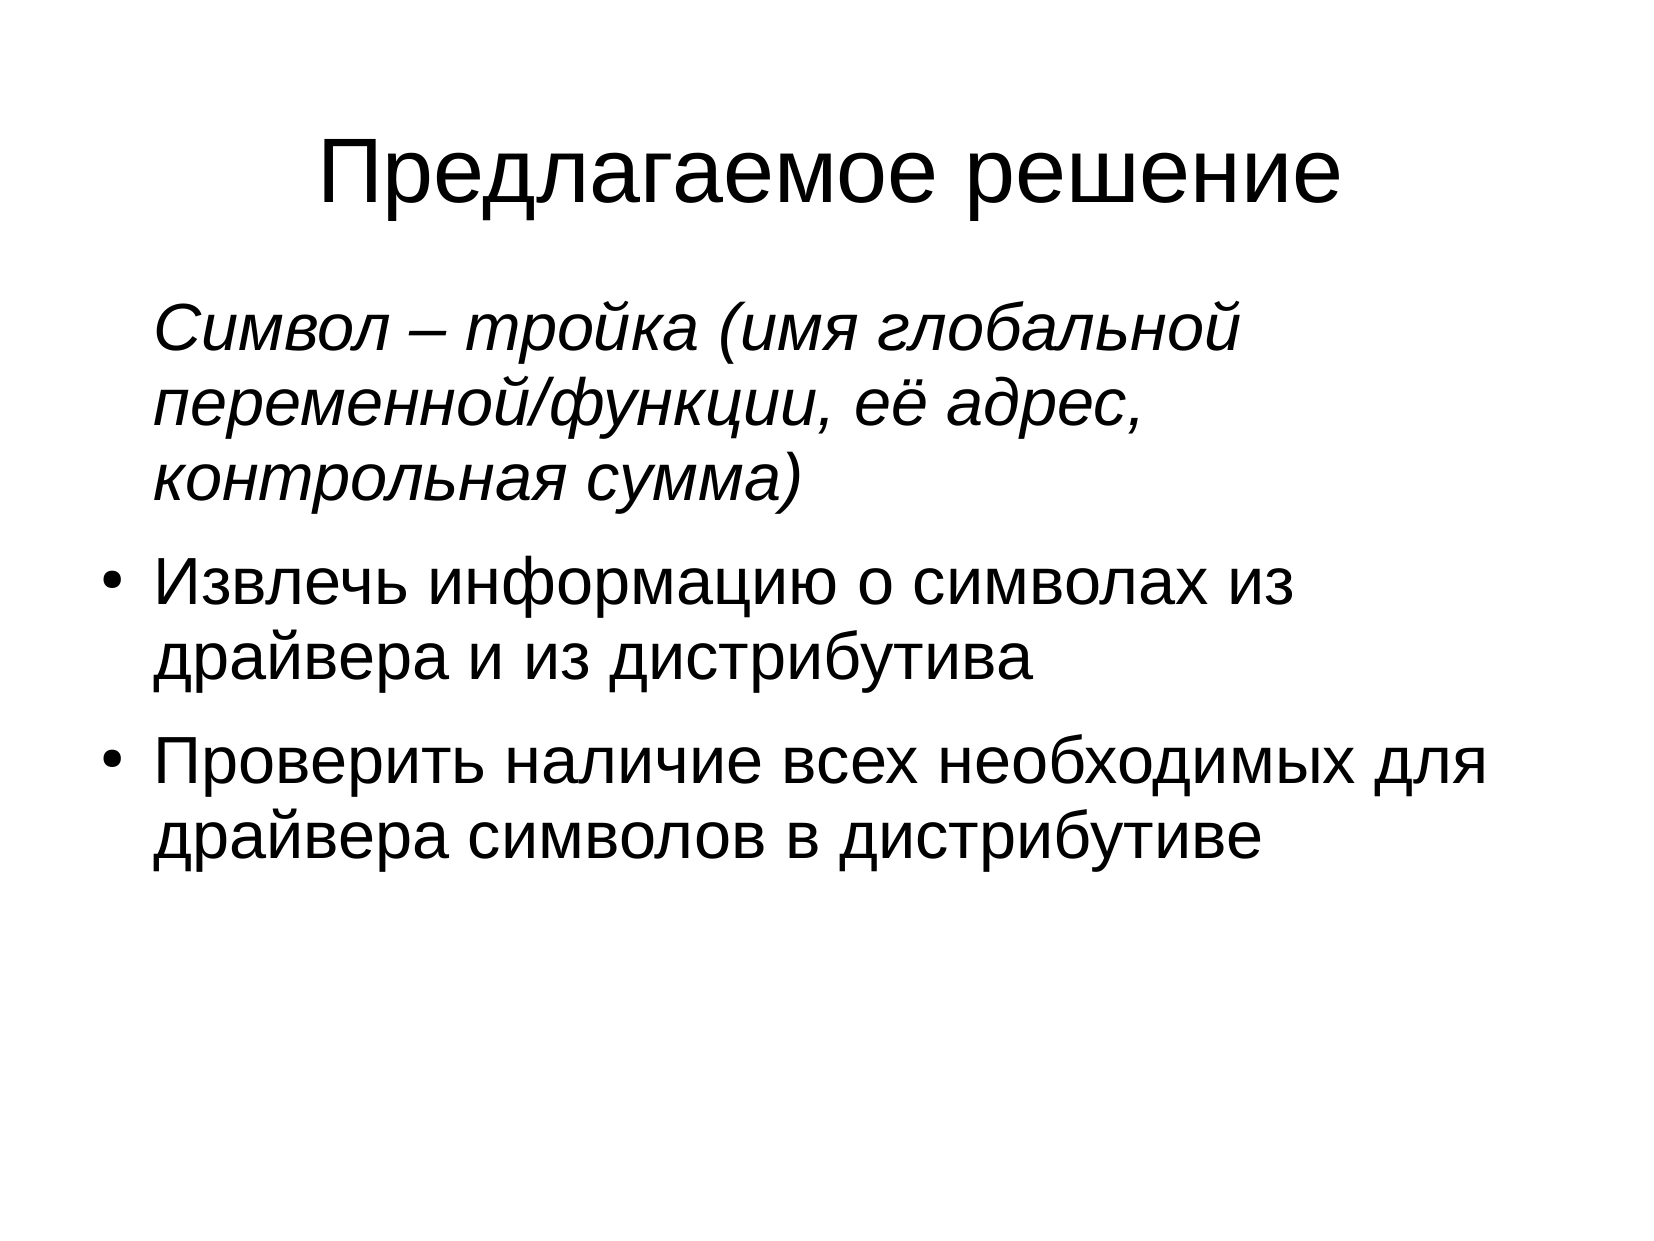

# Предлагаемое решение
Символ – тройка (имя глобальной переменной/функции, её адрес, контрольная сумма)
Извлечь информацию о символах из драйвера и из дистрибутива
Проверить наличие всех необходимых для драйвера символов в дистрибутиве